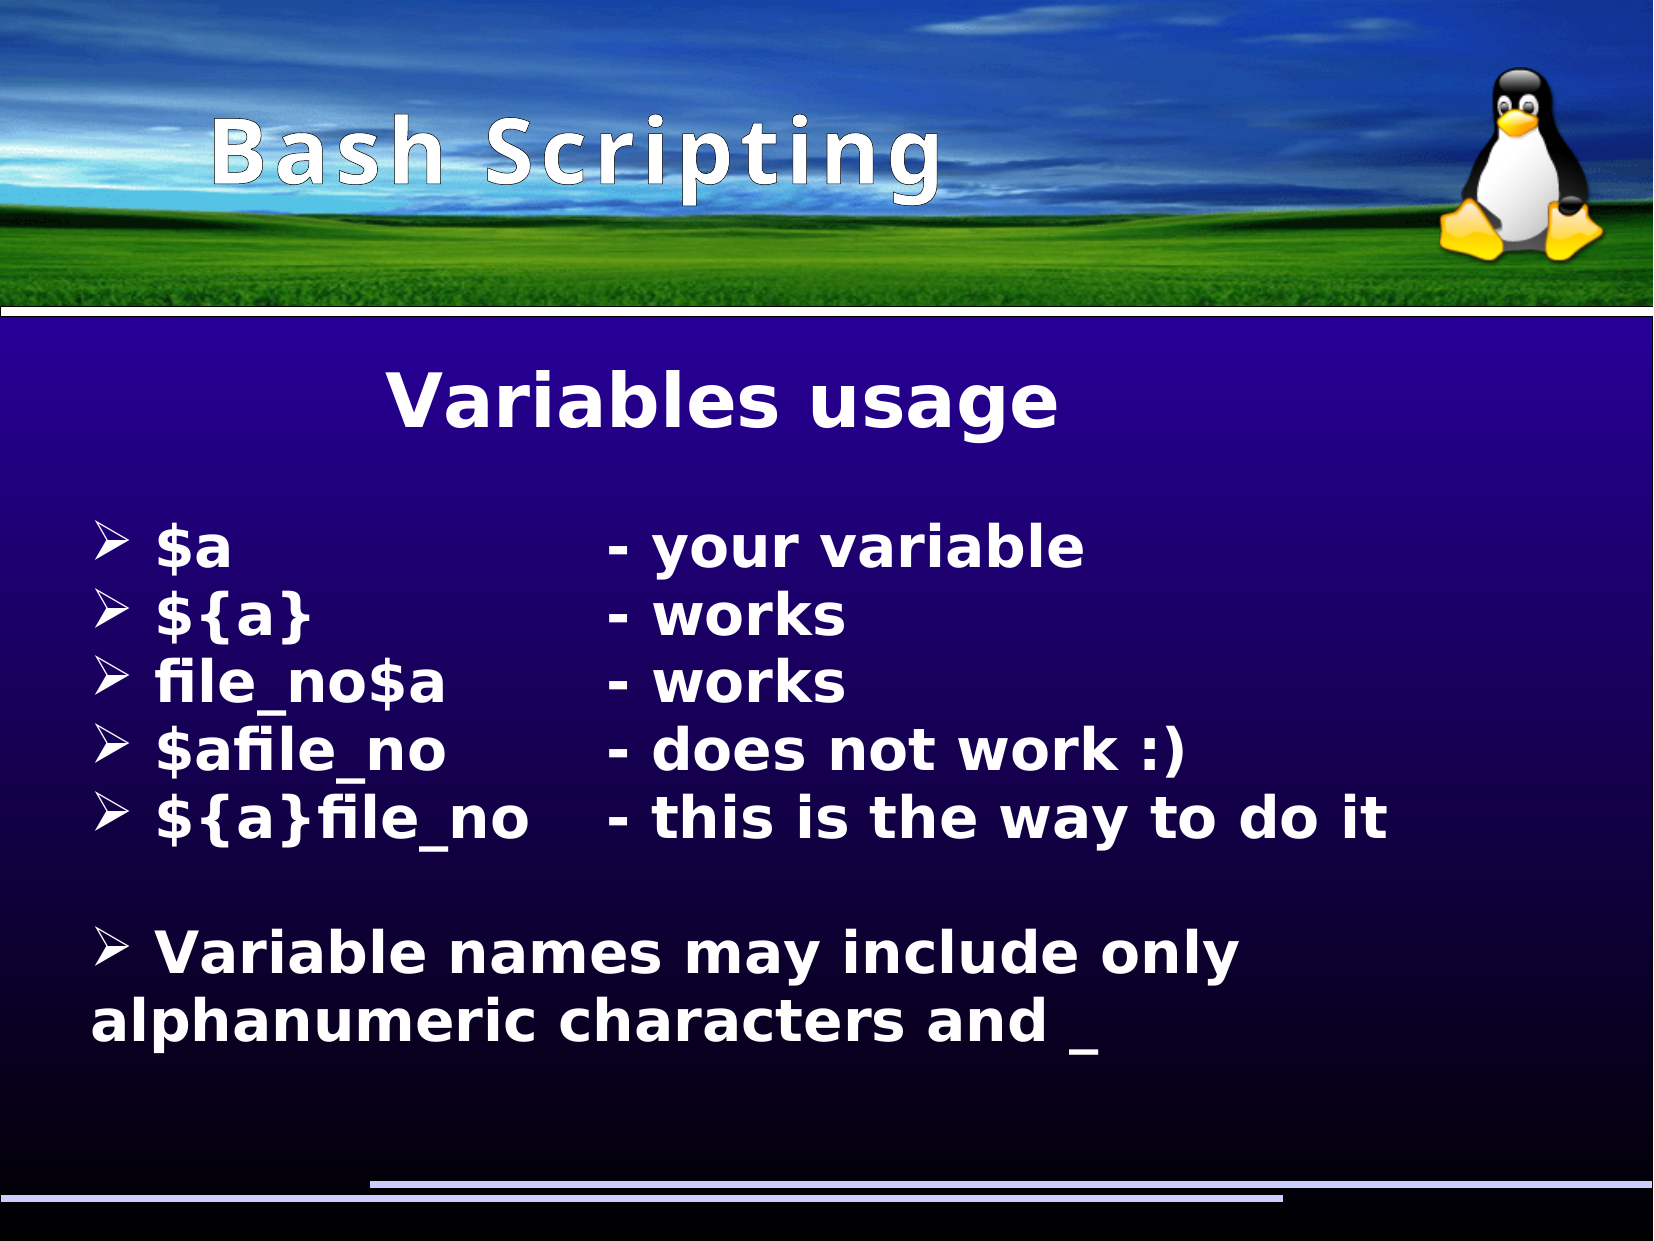

# Bash Scripting
				Variables usage
 $a 					- your variable
 ${a}				- works
 file_no$a			- works
 $afile_no			- does not work :)
 ${a}file_no		- this is the way to do it
 Variable names may include only alphanumeric characters and _